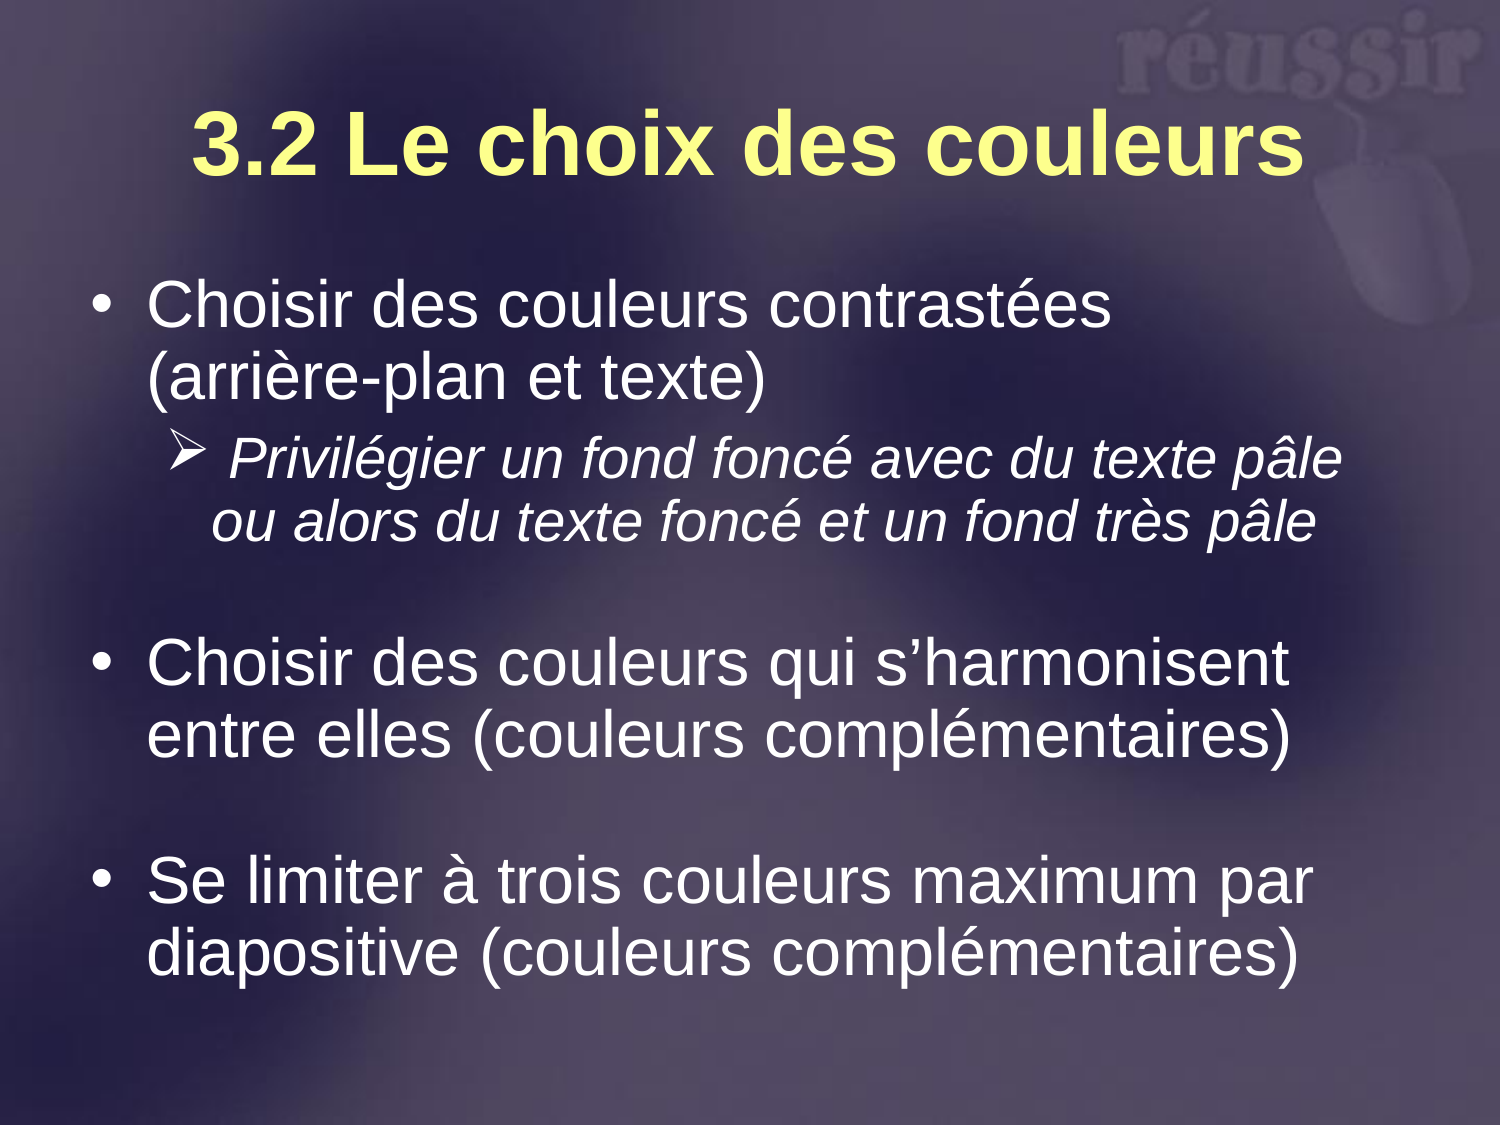

# 3.2 Le choix des couleurs
Choisir des couleurs contrastées
(arrière-plan et texte)
 Privilégier un fond foncé avec du texte pâle ou alors du texte foncé et un fond très pâle
Choisir des couleurs qui s’harmonisent entre elles (couleurs complémentaires)
Se limiter à trois couleurs maximum par diapositive (couleurs complémentaires)